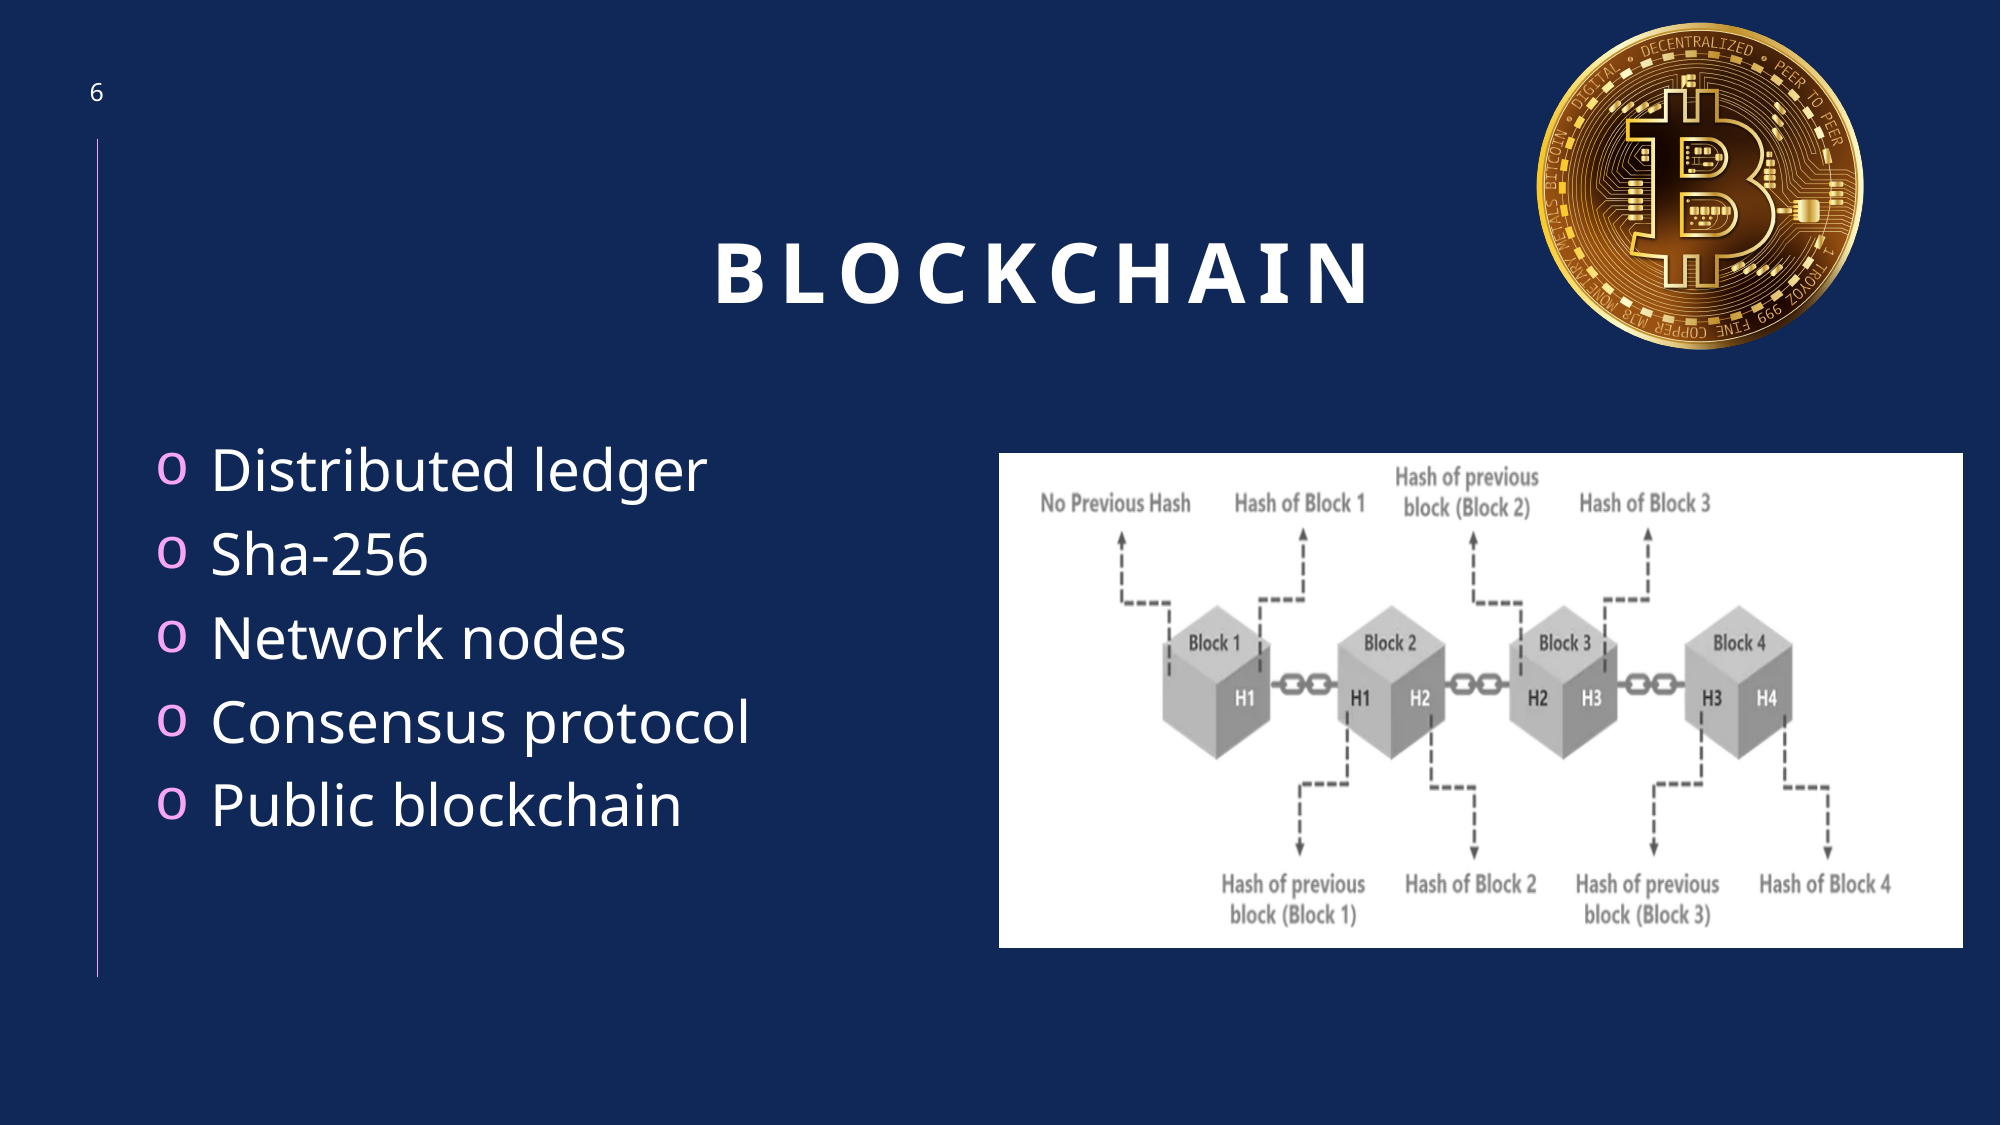

# Blockchain
Distributed ledger
Sha-256
Network nodes
Consensus protocol
Public blockchain